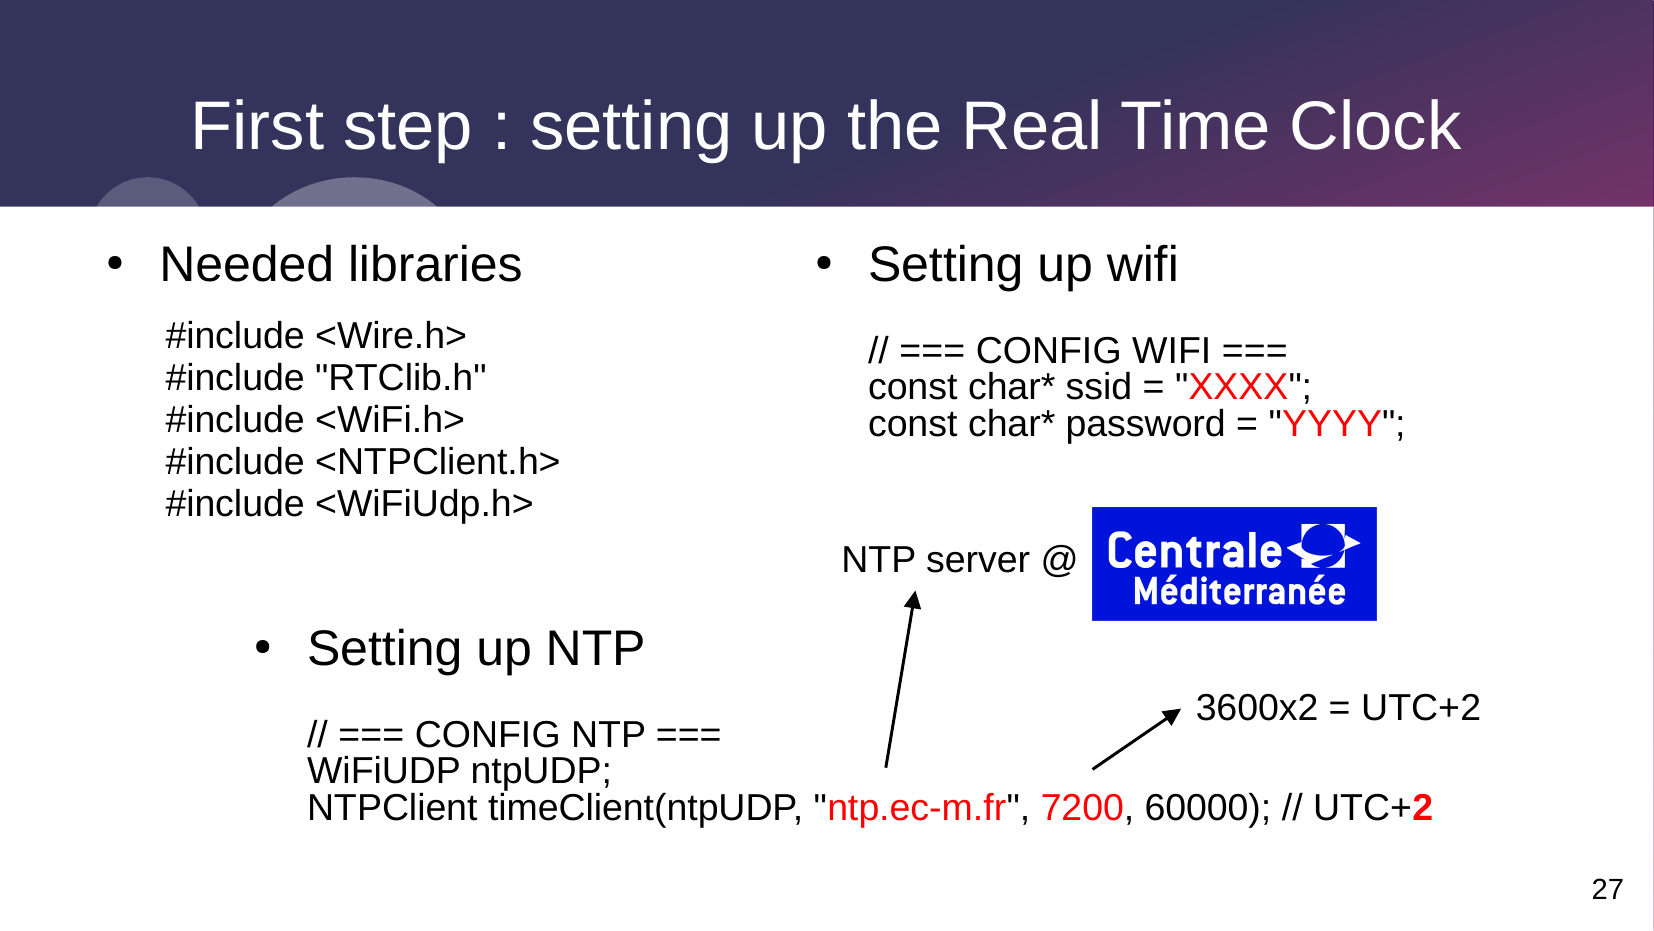

# First step : setting up the Real Time Clock
Needed libraries
Setting up wifi
// === CONFIG WIFI ===
const char* ssid = "XXXX";
const char* password = "YYYY";
#include <Wire.h>
#include "RTClib.h"
#include <WiFi.h>
#include <NTPClient.h>
#include <WiFiUdp.h>
NTP server @
Setting up NTP
// === CONFIG NTP ===
WiFiUDP ntpUDP;
NTPClient timeClient(ntpUDP, "ntp.ec-m.fr", 7200, 60000); // UTC+2
3600x2 = UTC+2